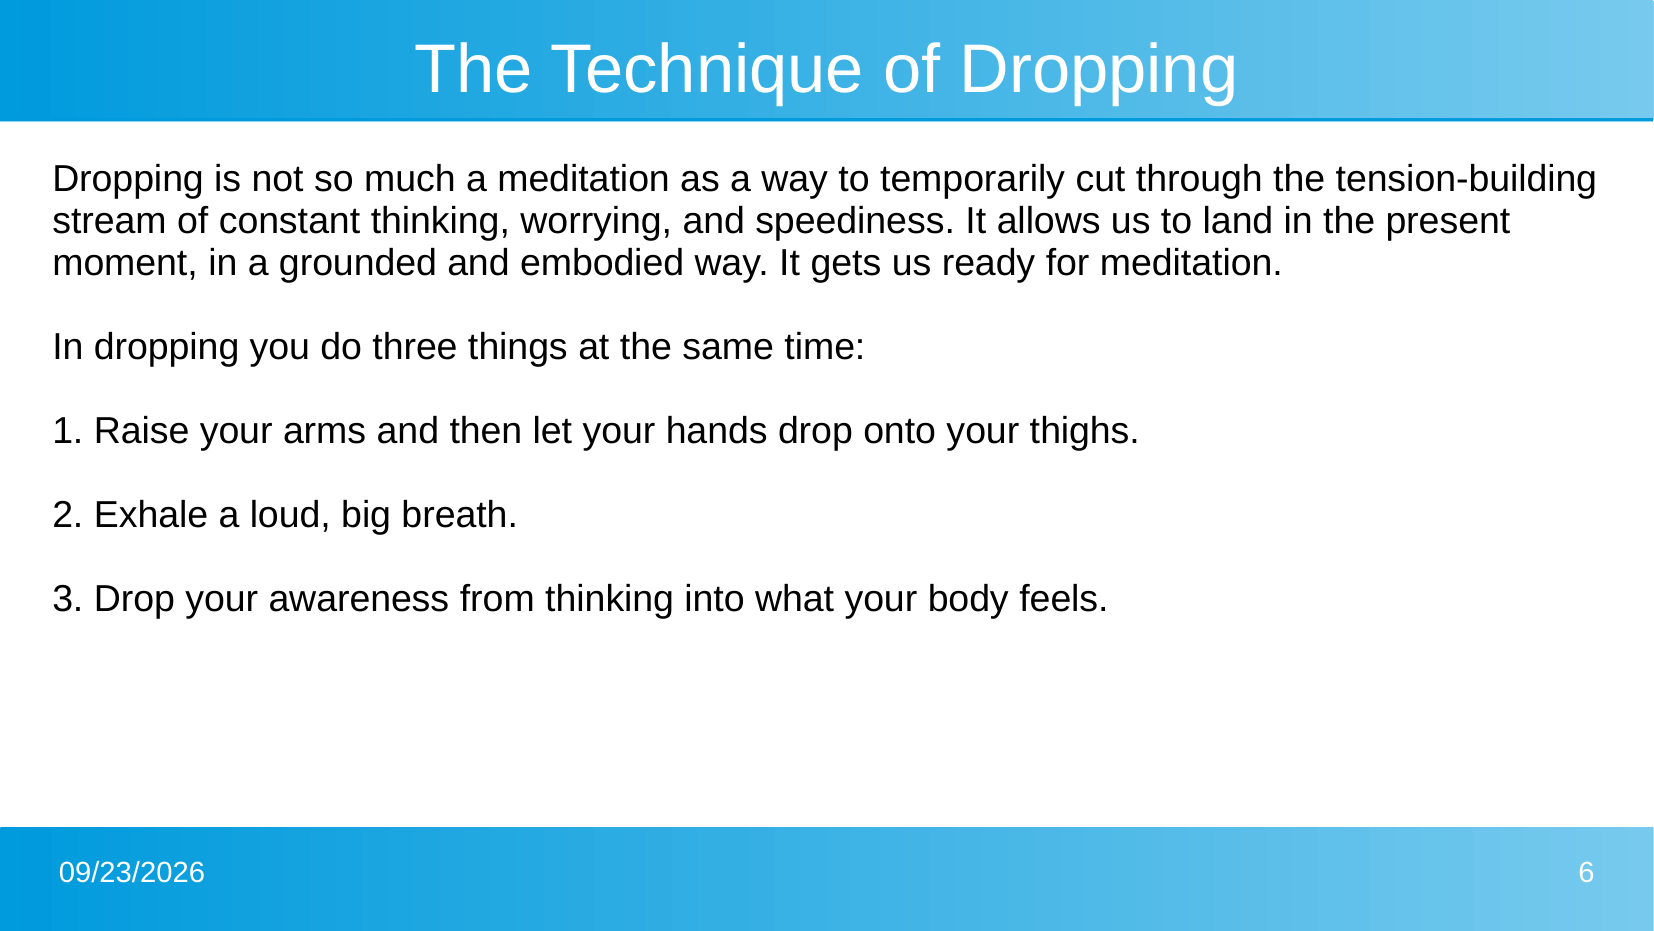

# The Technique of Dropping
Dropping is not so much a meditation as a way to temporarily cut through the tension-building stream of constant thinking, worrying, and speediness. It allows us to land in the present moment, in a grounded and embodied way. It gets us ready for meditation.
In dropping you do three things at the same time:
1. Raise your arms and then let your hands drop onto your thighs.
2. Exhale a loud, big breath.
3. Drop your awareness from thinking into what your body feels.
6